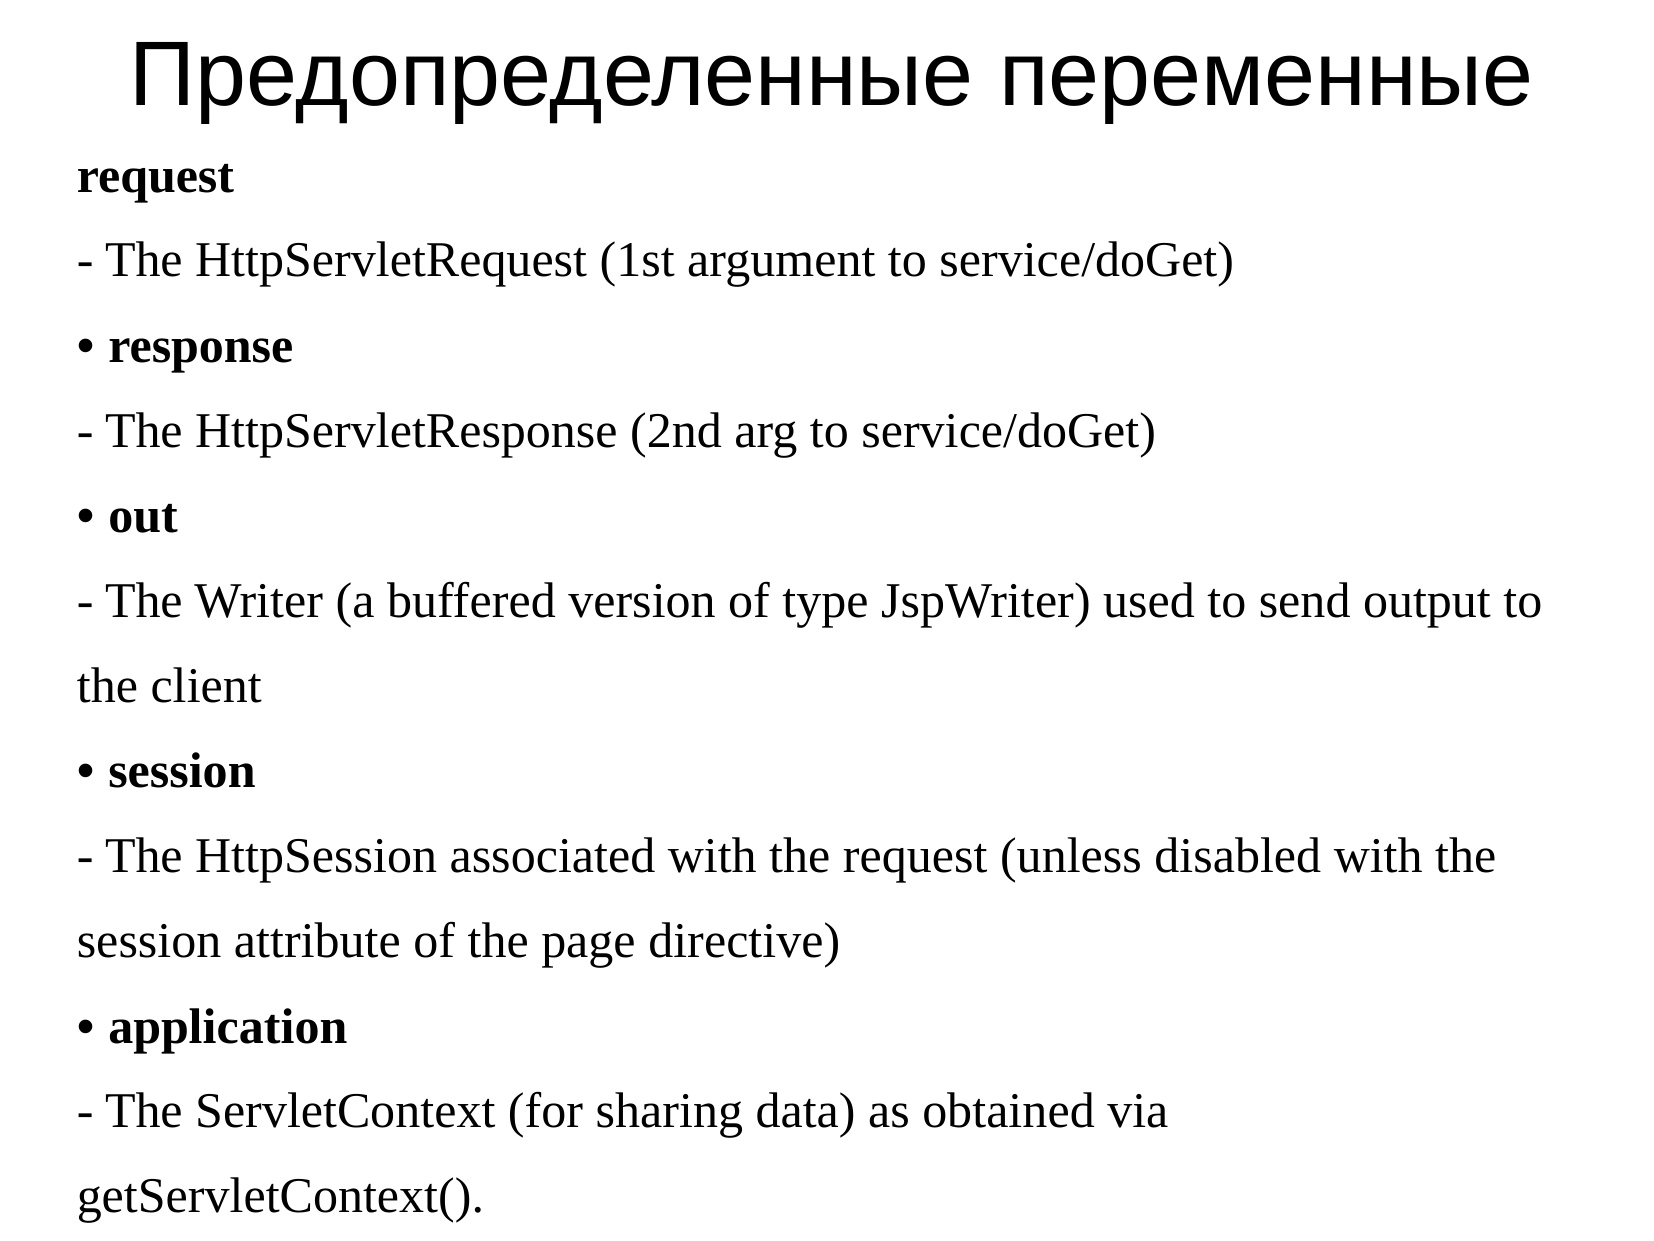

# Предопределенные переменные
request
- The HttpServletRequest (1st argument to service/doGet)
• response
- The HttpServletResponse (2nd arg to service/doGet)
• out
- The Writer (a buffered version of type JspWriter) used to send output to
the client
• session
- The HttpSession associated with the request (unless disabled with the
session attribute of the page directive)
• application
- The ServletContext (for sharing data) as obtained via
getServletContext().